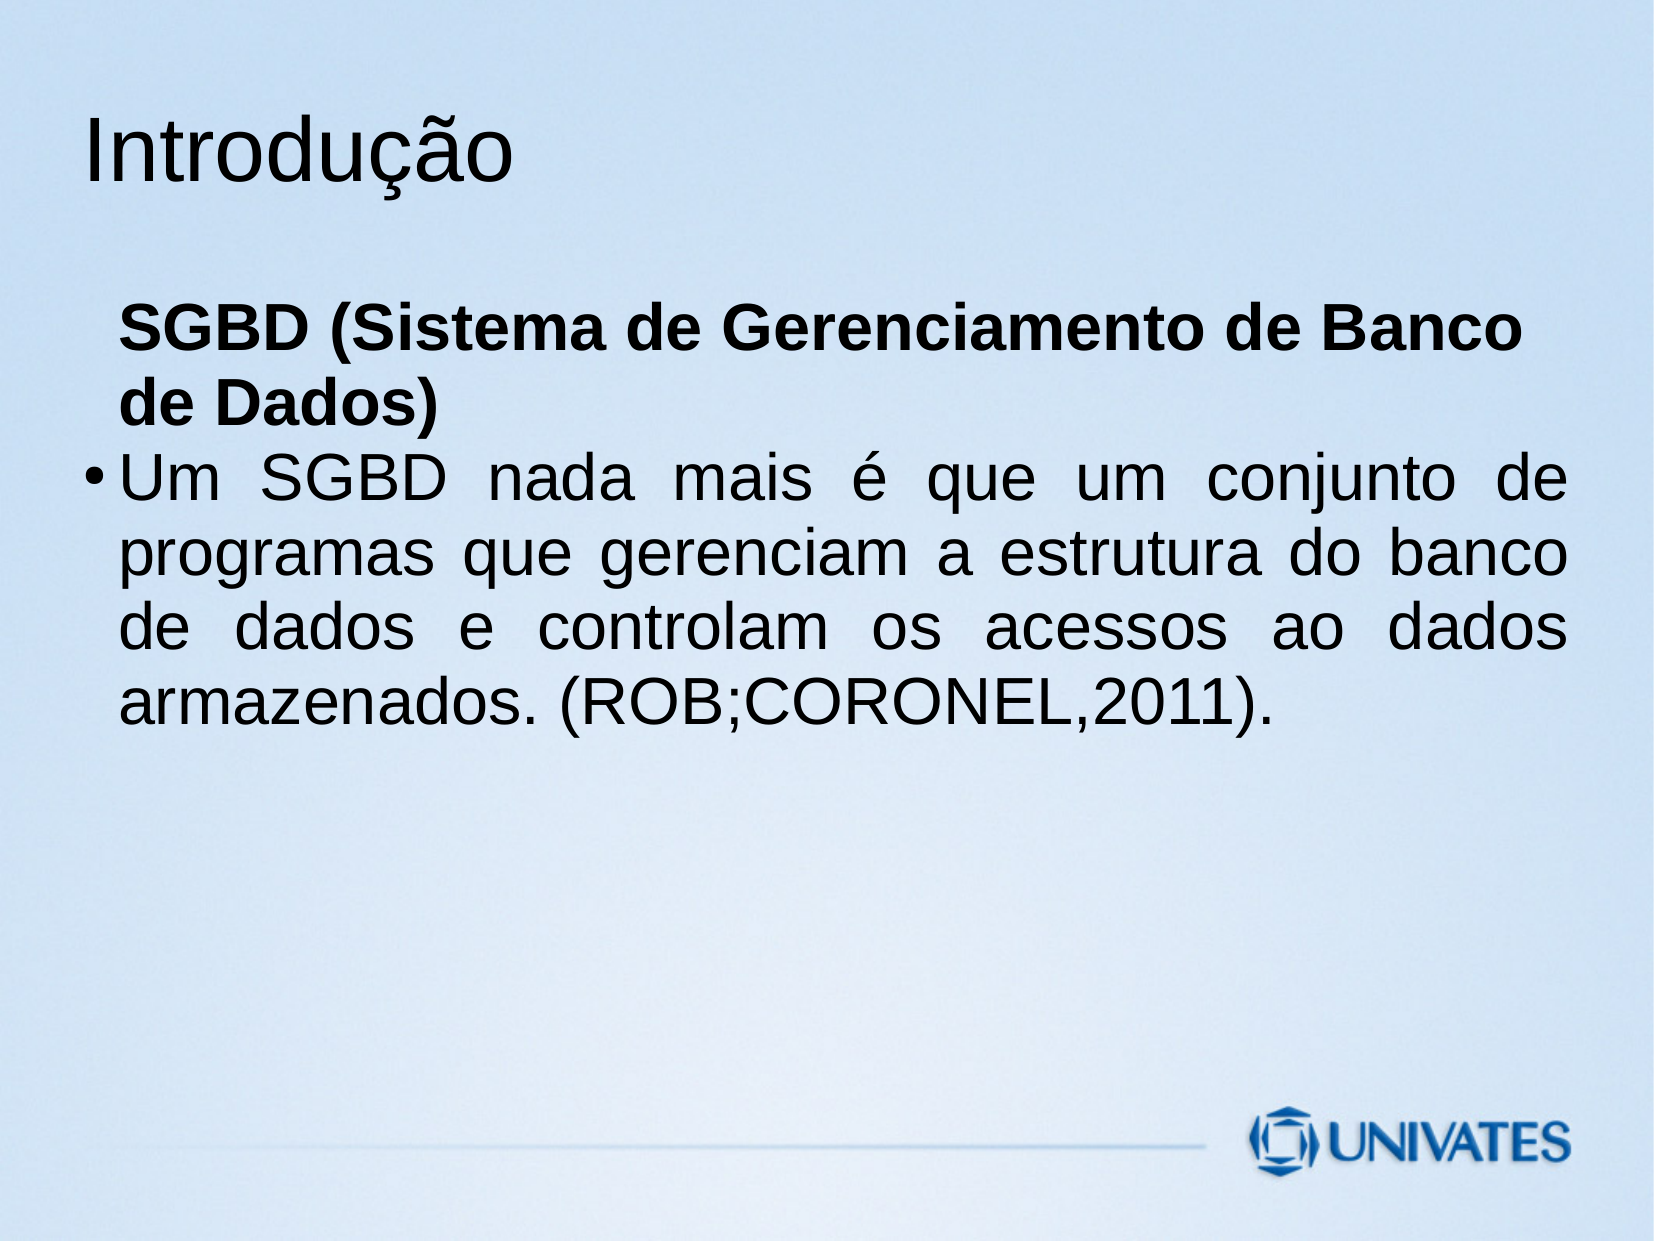

# Introdução
SGBD (Sistema de Gerenciamento de Banco de Dados)
Um SGBD nada mais é que um conjunto de programas que gerenciam a estrutura do banco de dados e controlam os acessos ao dados armazenados. (ROB;CORONEL,2011).